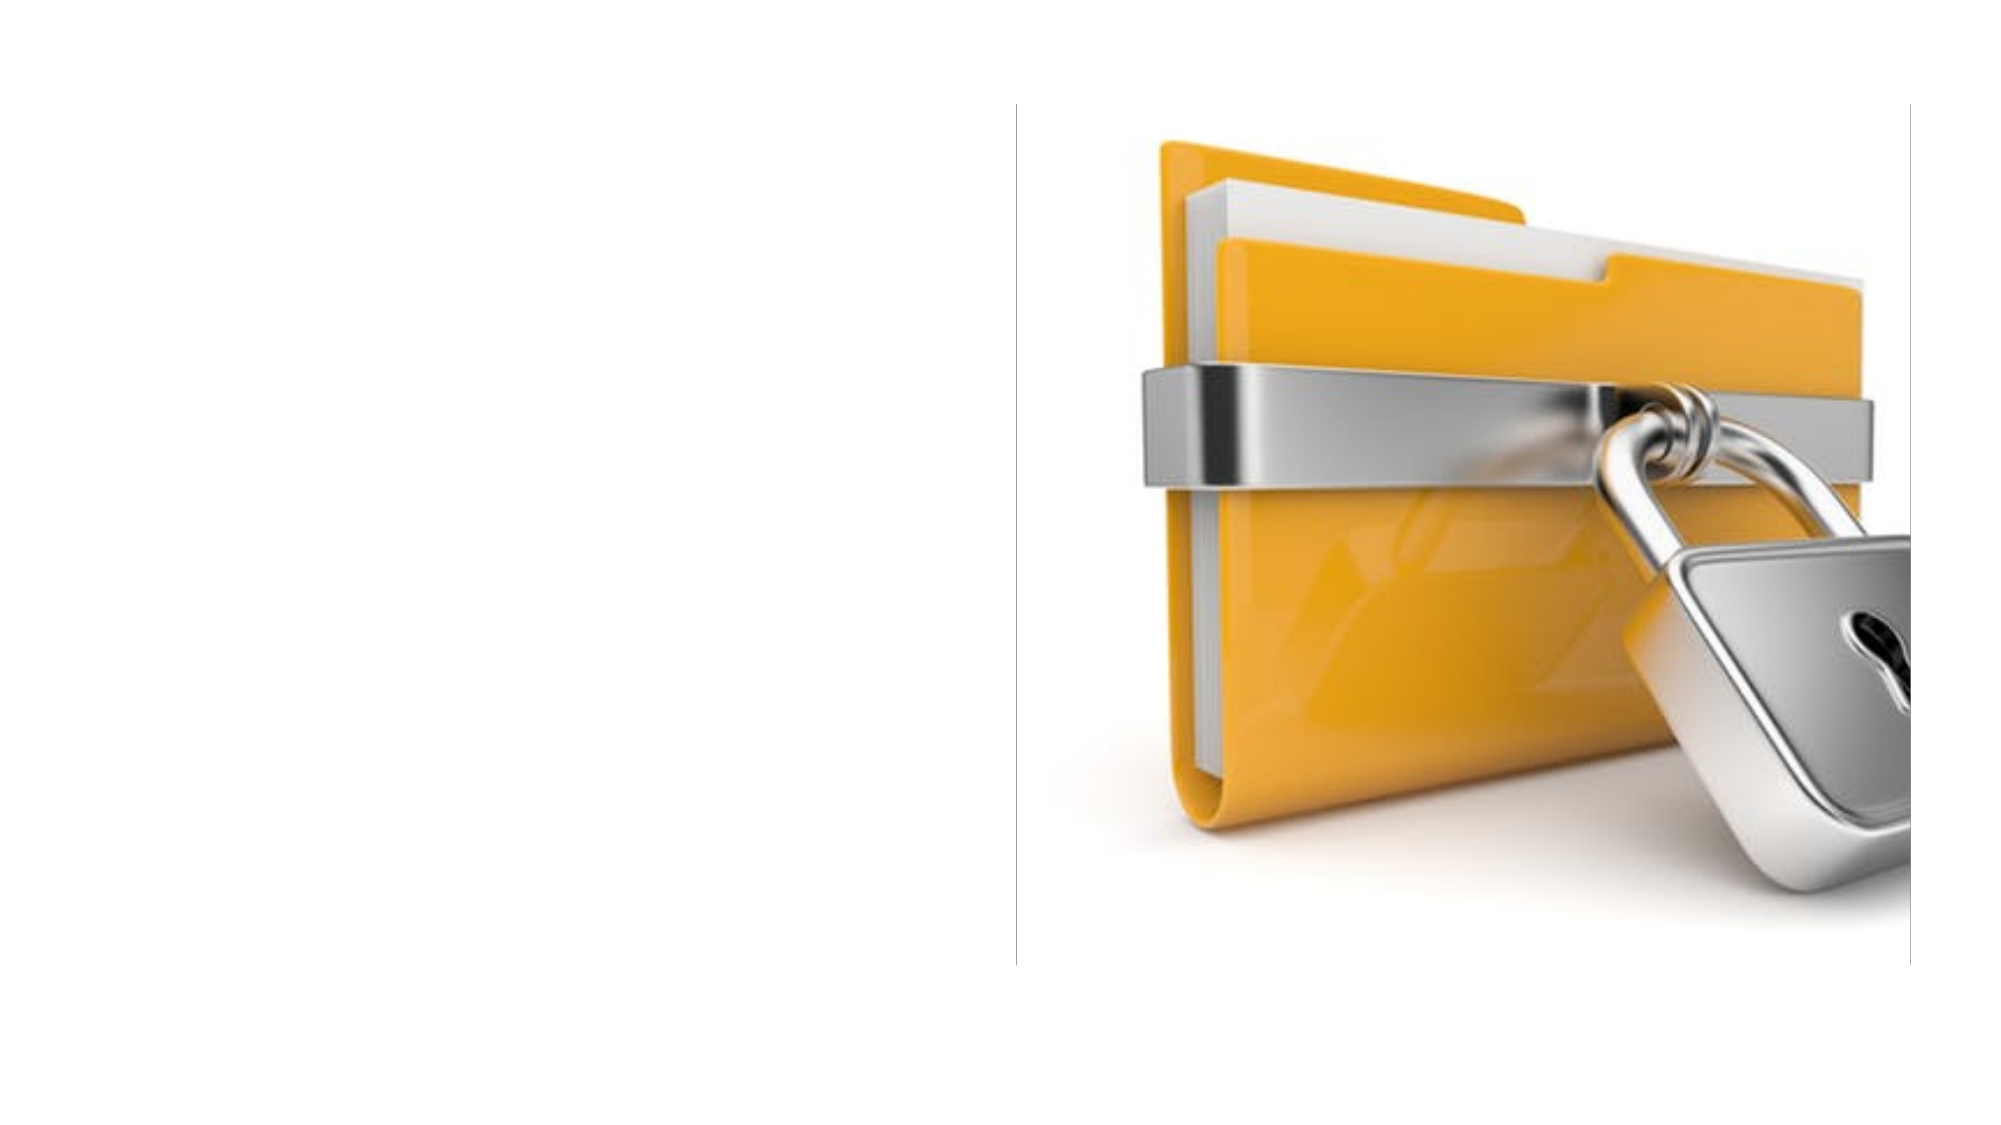

# Prevention of data breach can be achieved at firms' end as follows:
Framing of the access so that the users get only the permitted data
Authenticate the running software and also the software patches
The process of request permission must be formalized
Monitor all the network activity and detect intruders
Recommended to log all the users and programs activity
Encrypt all the data that needs protection
Regularly monitor the network for vulnerabilities
Aware of malicious insiders and protect the data